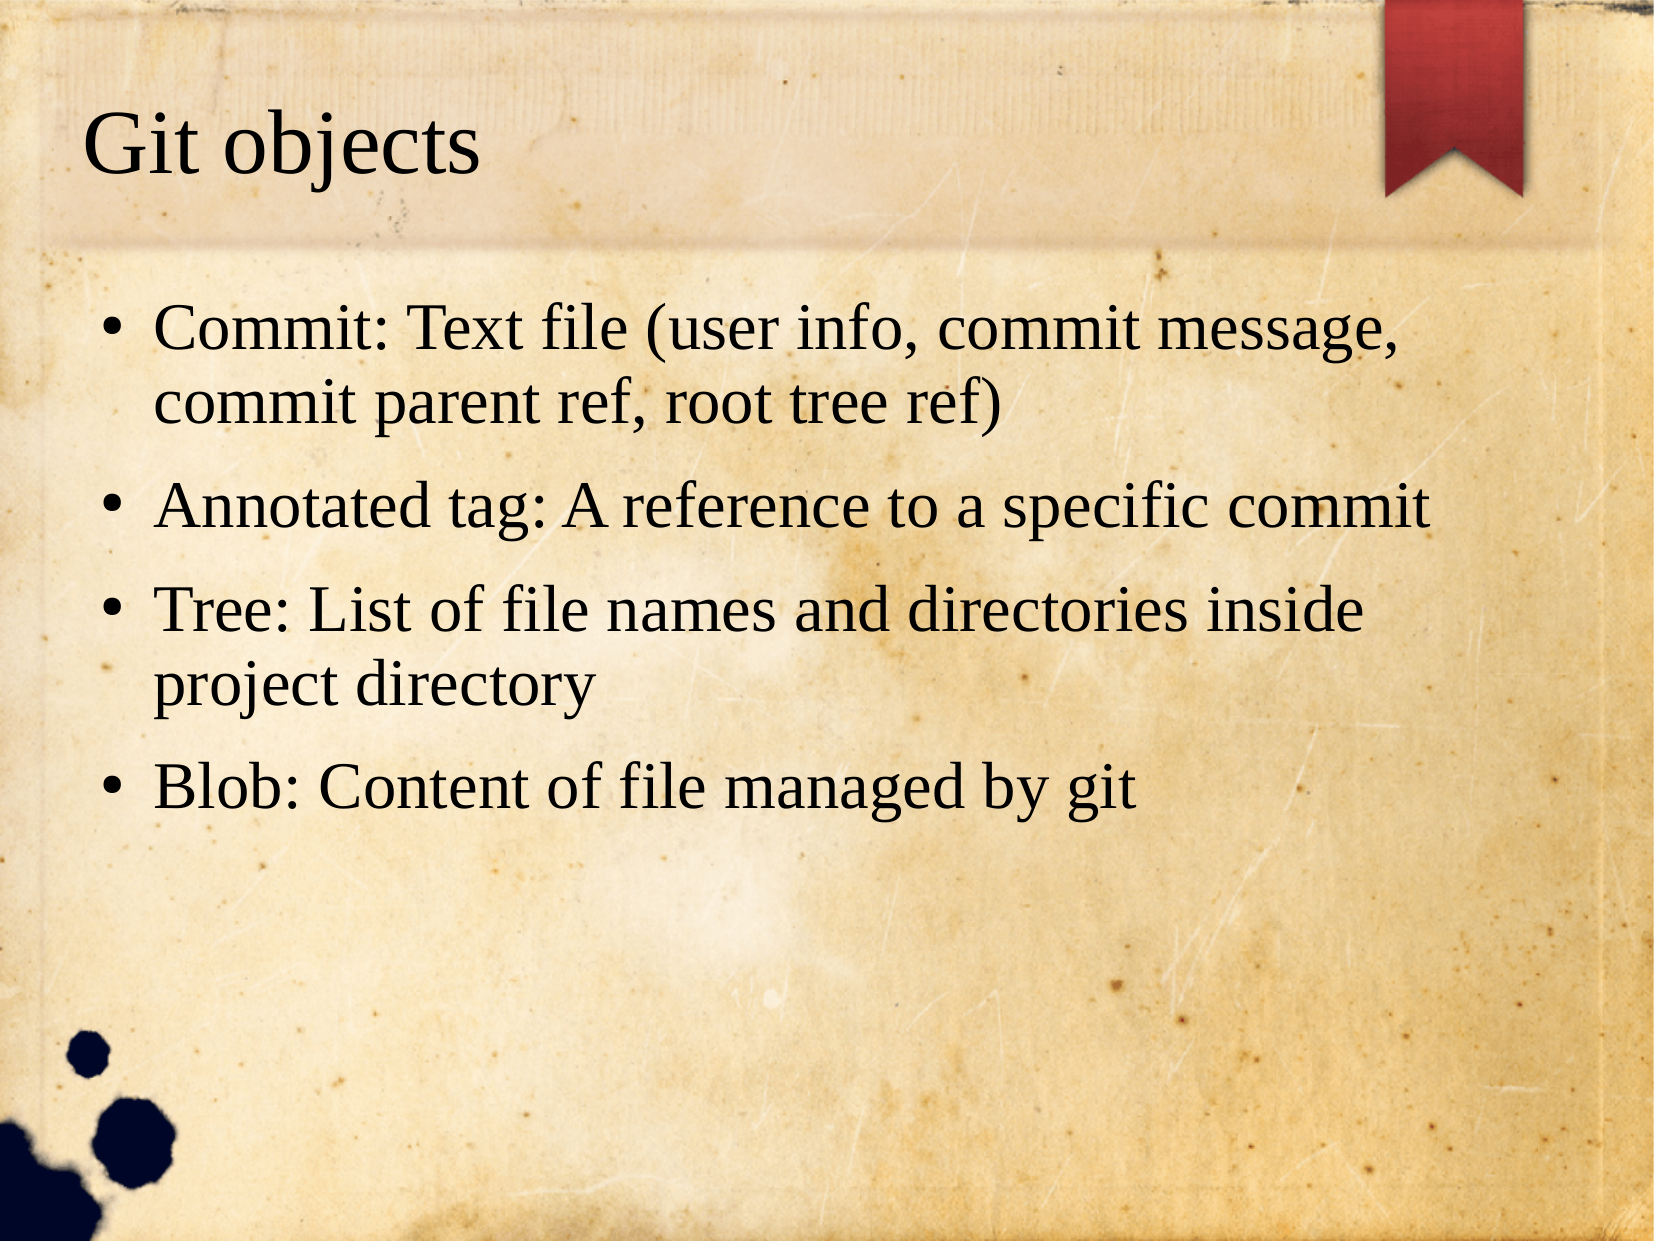

# Git objects
Commit: Text file (user info, commit message, commit parent ref, root tree ref)
Annotated tag: A reference to a specific commit
Tree: List of file names and directories inside project directory
Blob: Content of file managed by git